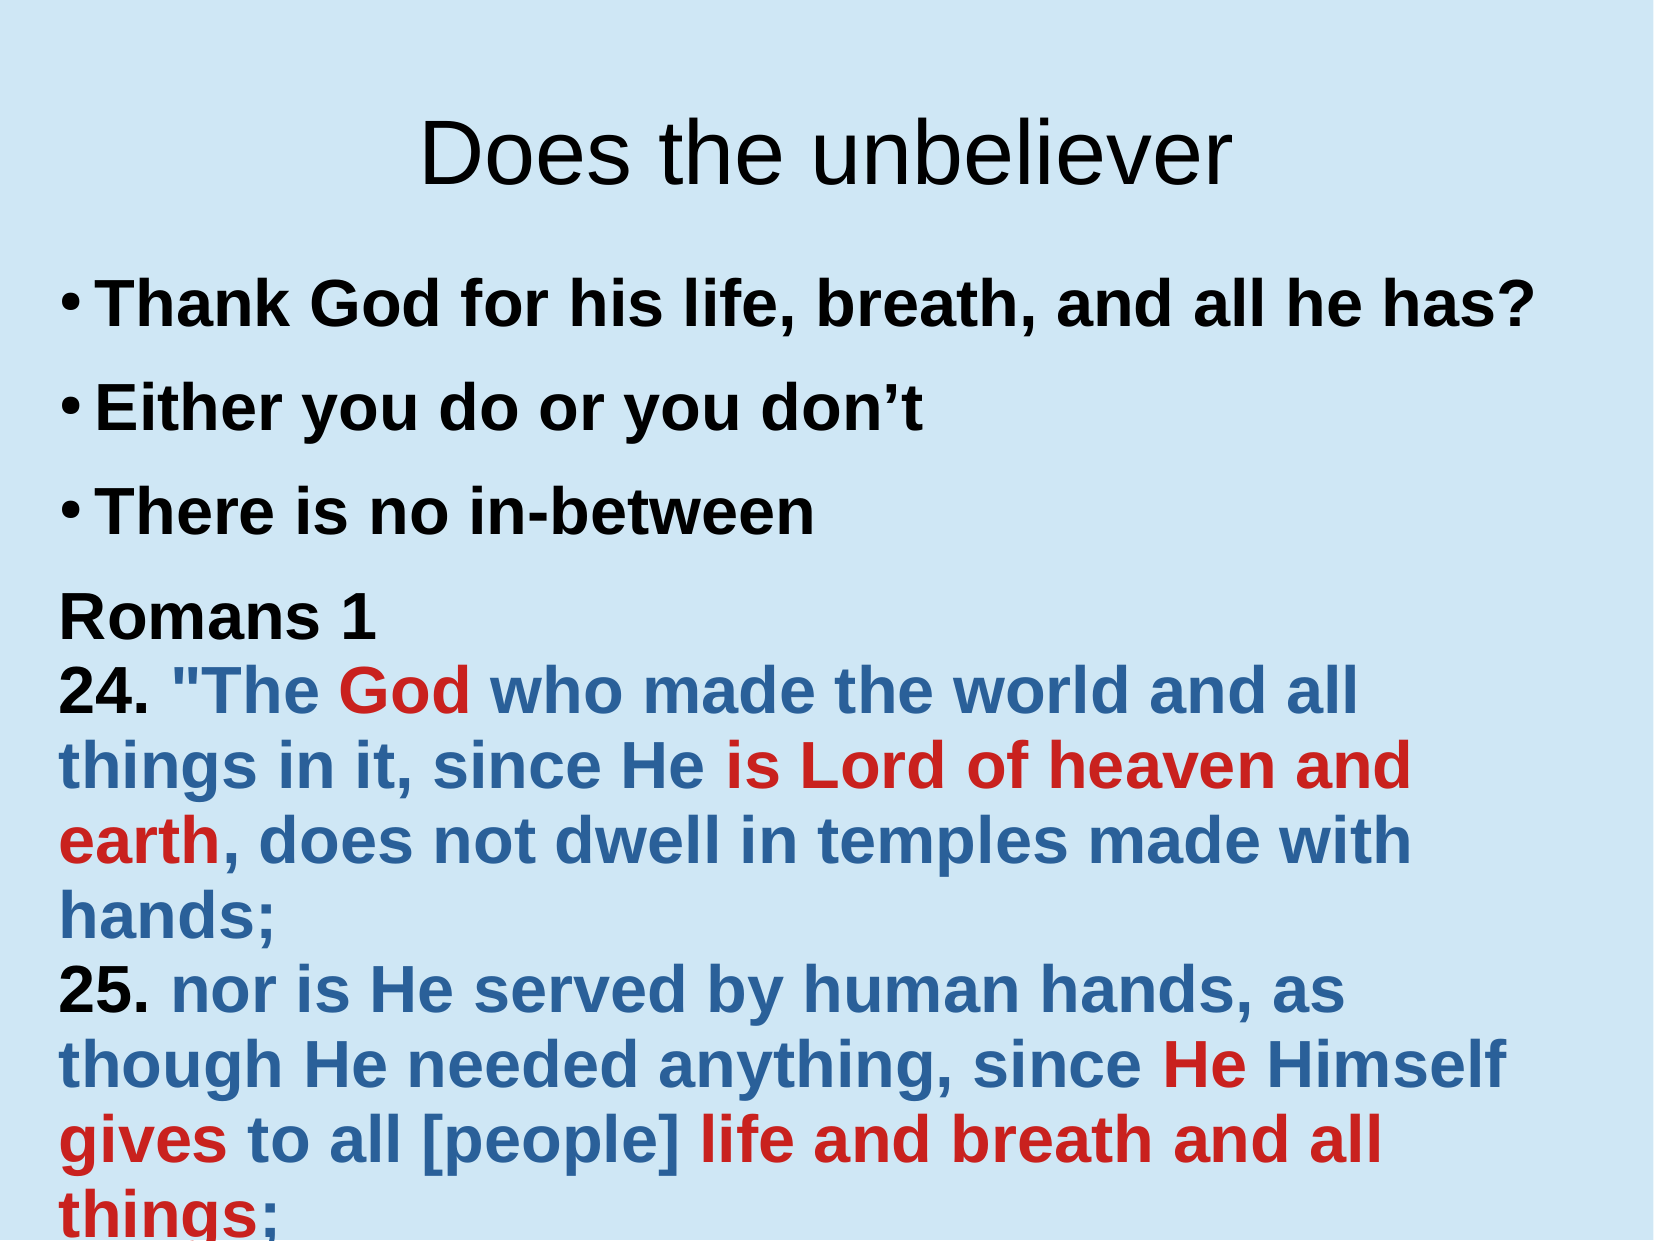

# Does the unbeliever
Thank God for his life, breath, and all he has?
Either you do or you don’t
There is no in-between
Romans 1
24. "The God who made the world and all things in it, since He is Lord of heaven and earth, does not dwell in temples made with hands;
25. nor is He served by human hands, as though He needed anything, since He Himself gives to all [people] life and breath and all things;